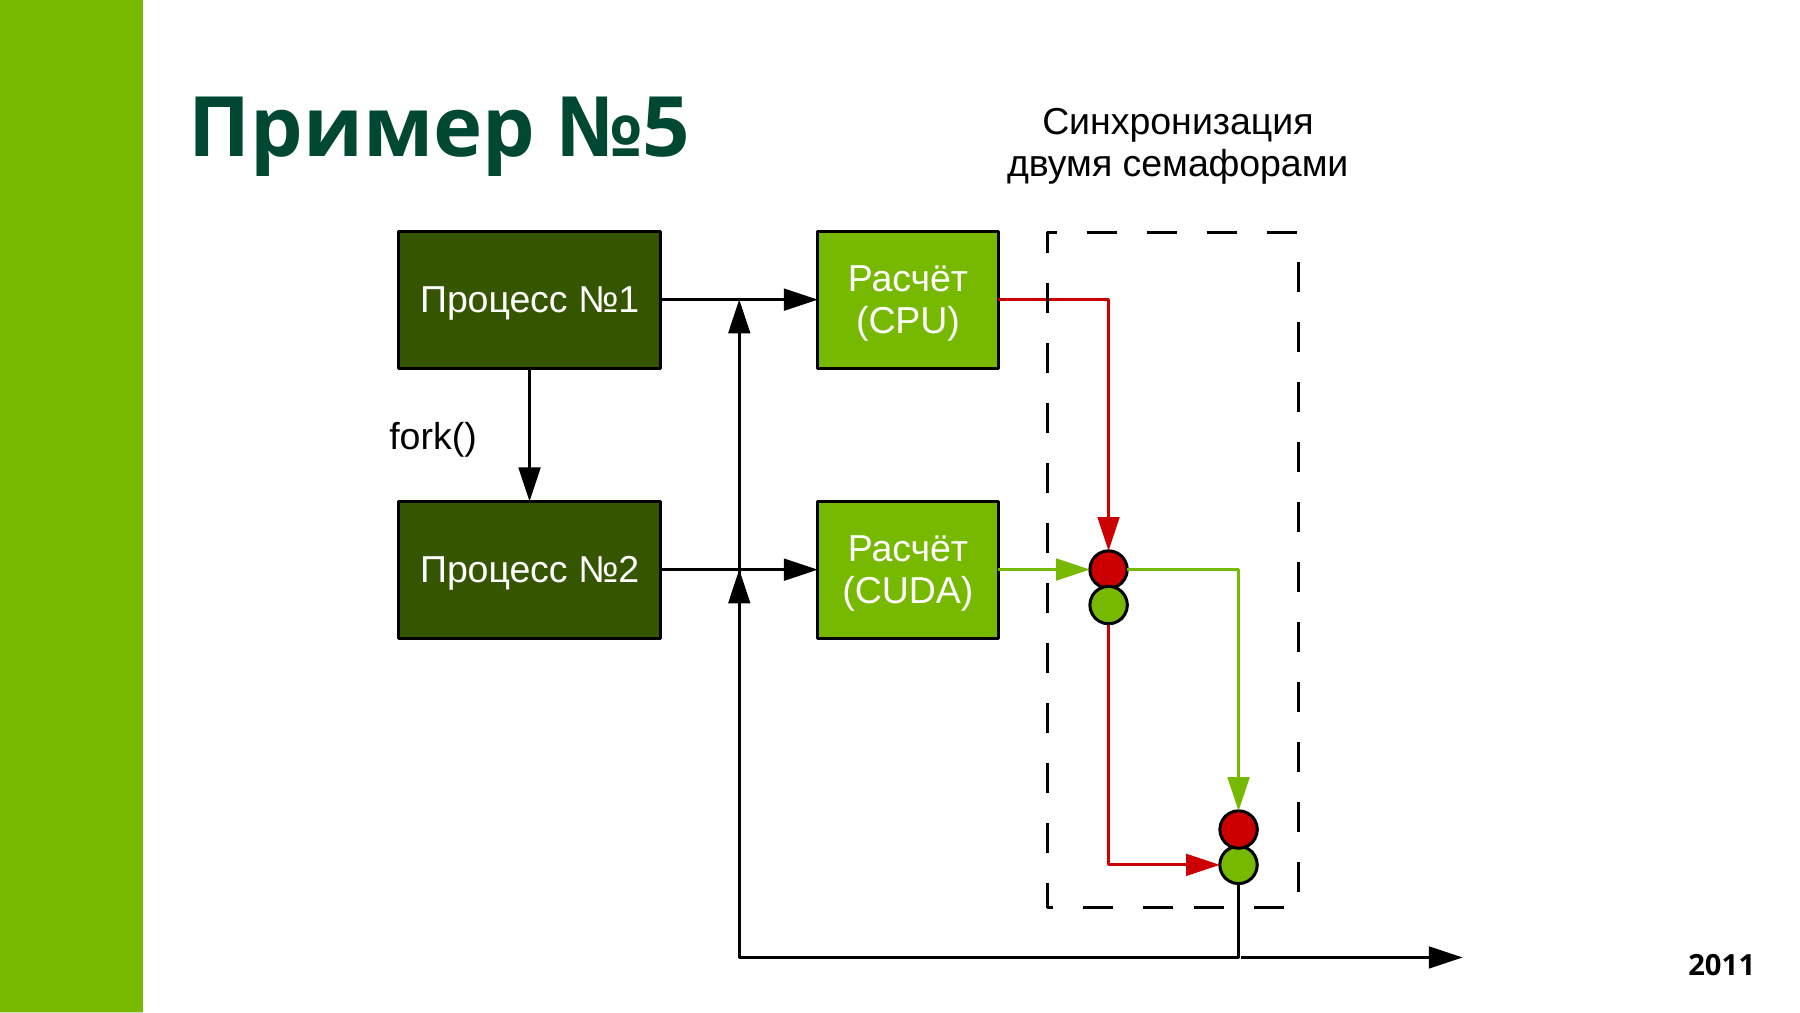

# Пример №5
Синхронизация
двумя семафорами
Процесс №1
Расчёт
(CPU)
fork()
Процесс №2
Расчёт
(CUDA)